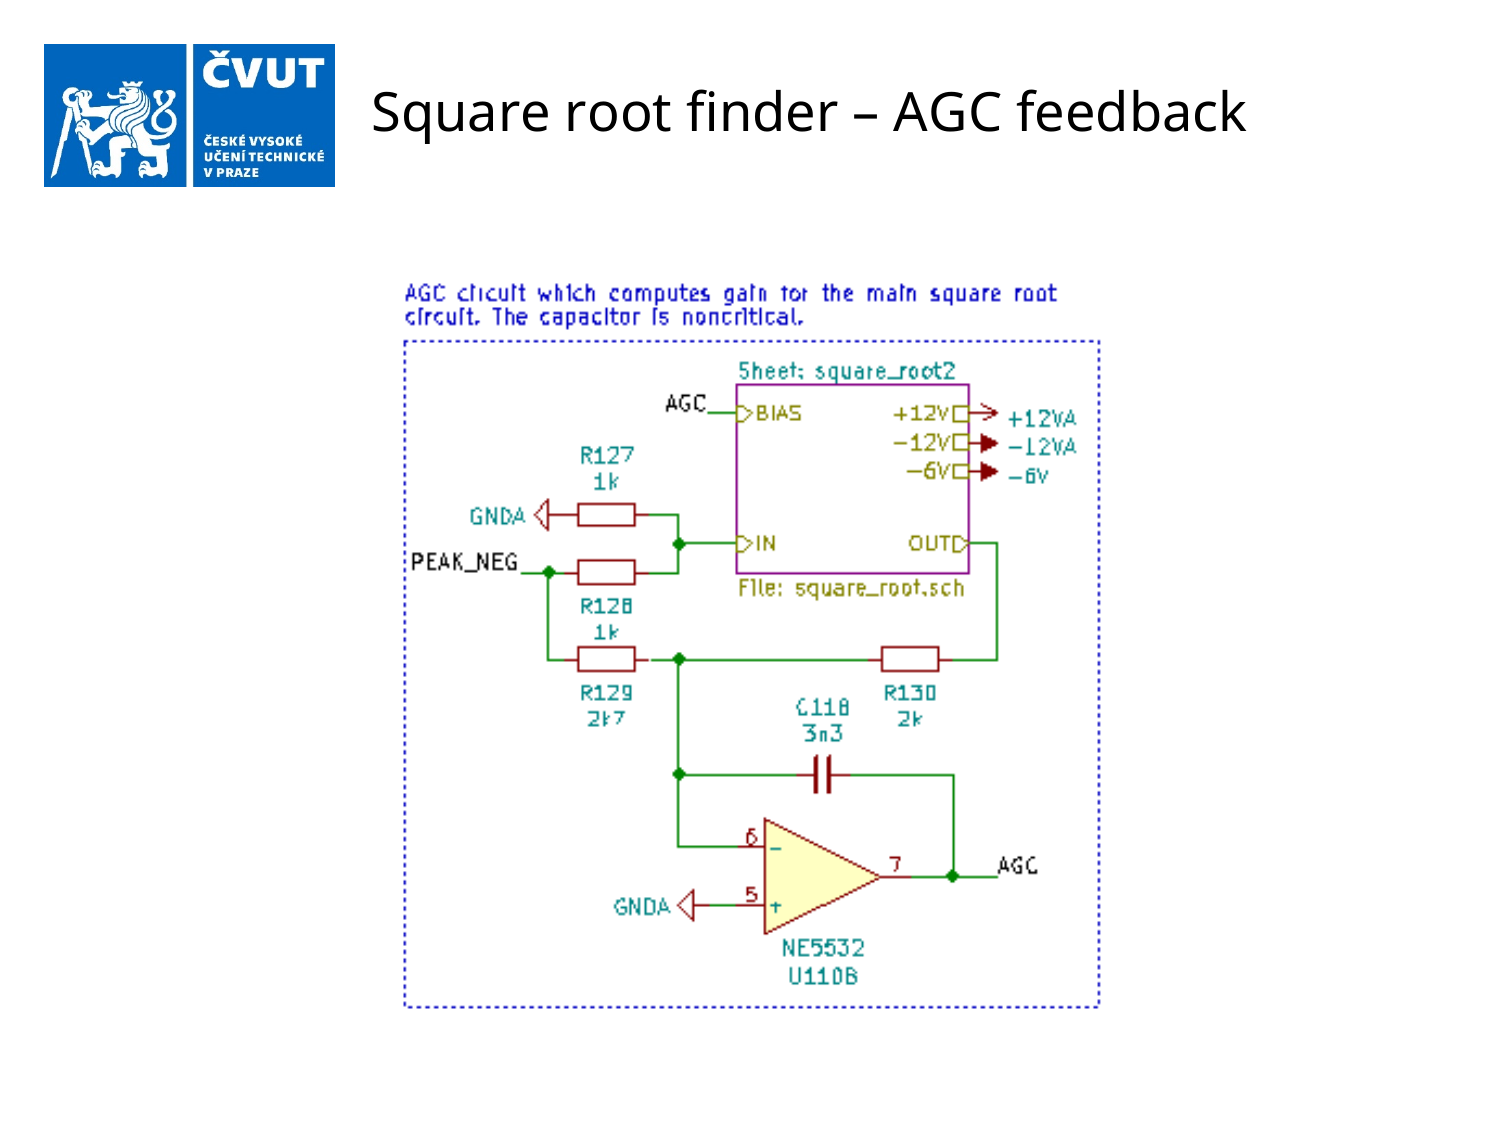

# Square root finder – AGC feedback